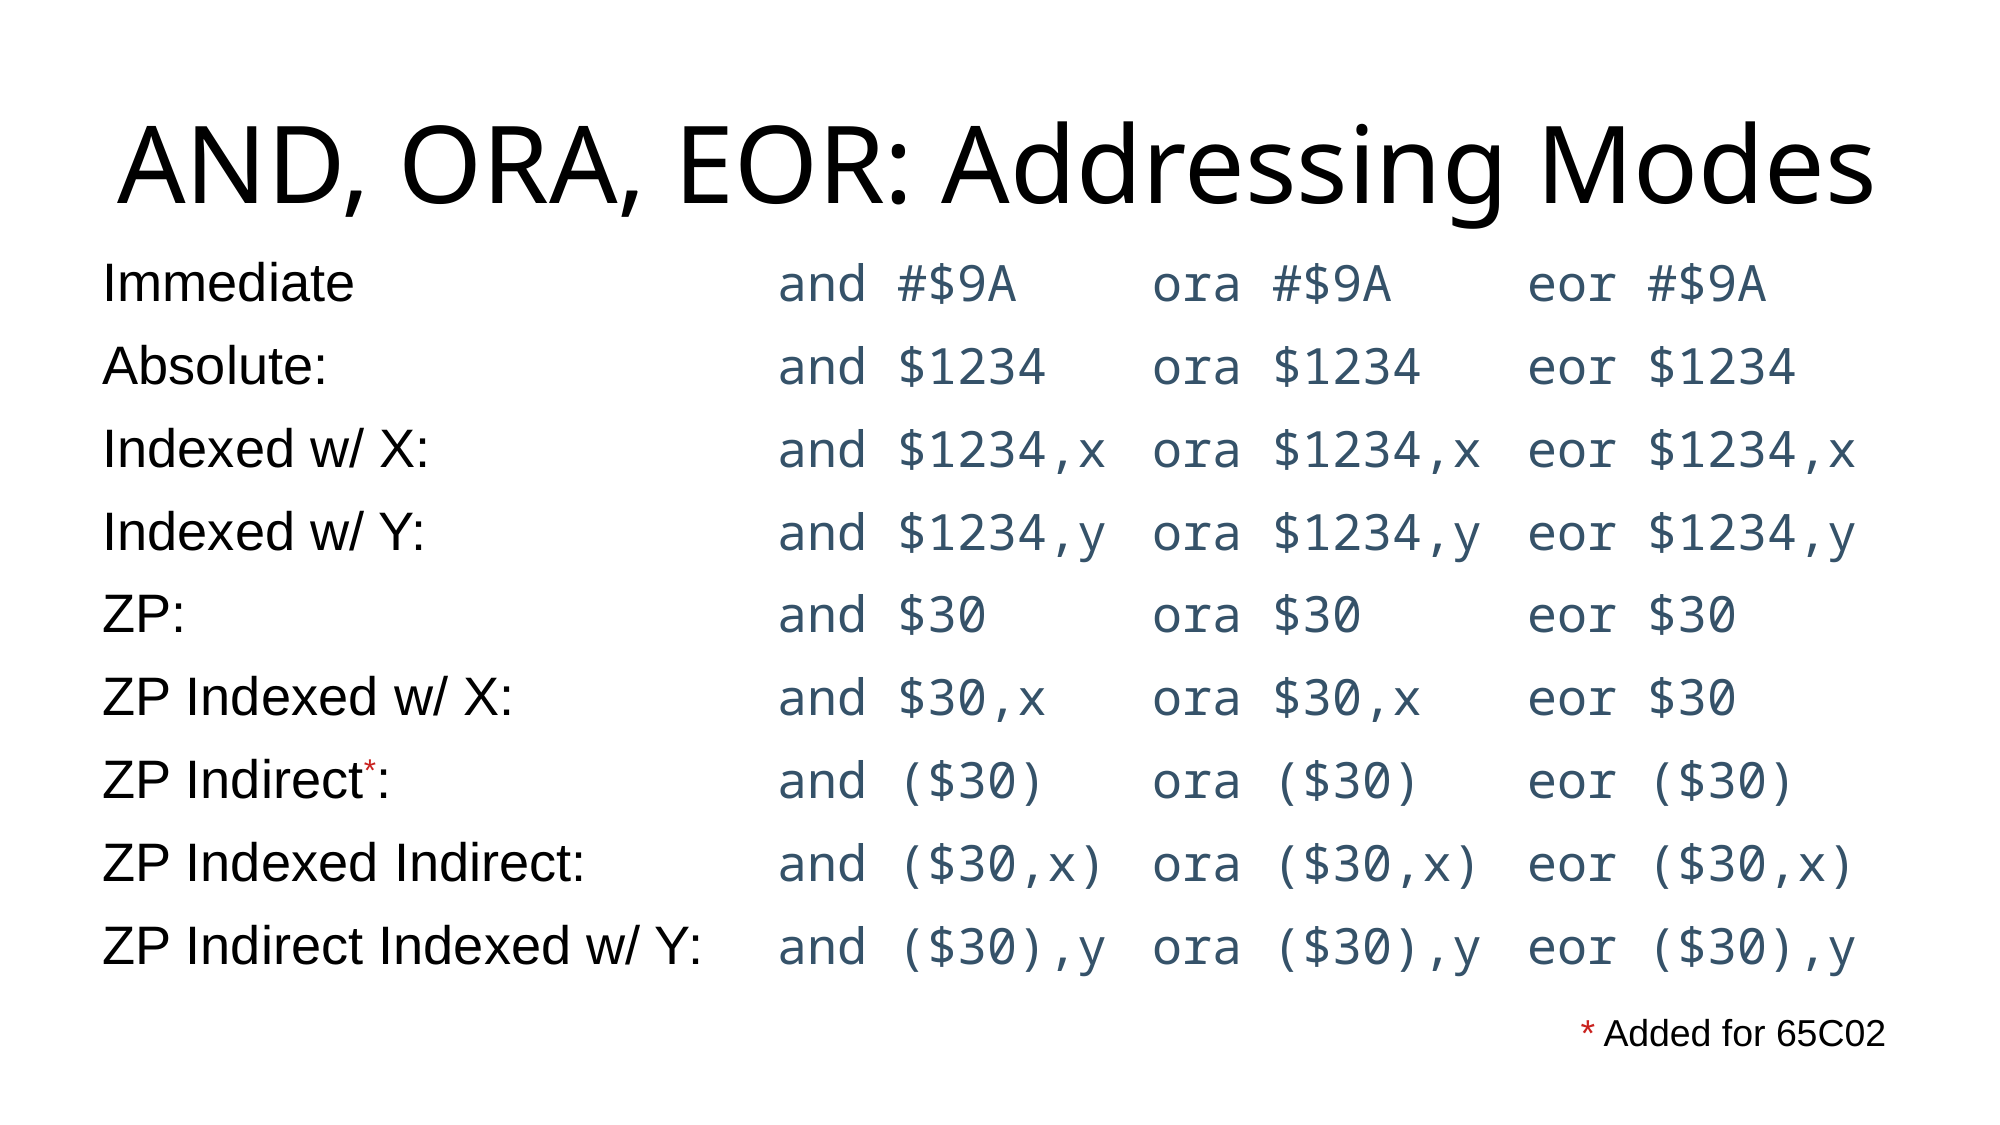

AND, ORA, EOR: Addressing Modes
# Immediate						and #$9A		ora #$9A		eor #$9A
Absolute: 						and $1234		ora $1234		eor $1234
Indexed w/ X:					and $1234,x	ora $1234,x	eor $1234,x
Indexed w/ Y:					and $1234,y	ora $1234,y	eor $1234,y
ZP: 								and $30			ora $30			eor $30
ZP Indexed w/ X:				and $30,x		ora $30,x		eor $30
ZP Indirect*: 					and ($30)		ora ($30)		eor ($30)
ZP Indexed Indirect: 			and ($30,x)	ora ($30,x)	eor ($30,x)
ZP Indirect Indexed w/ Y: 	and ($30),y	ora ($30),y	eor ($30),y
* Added for 65C02